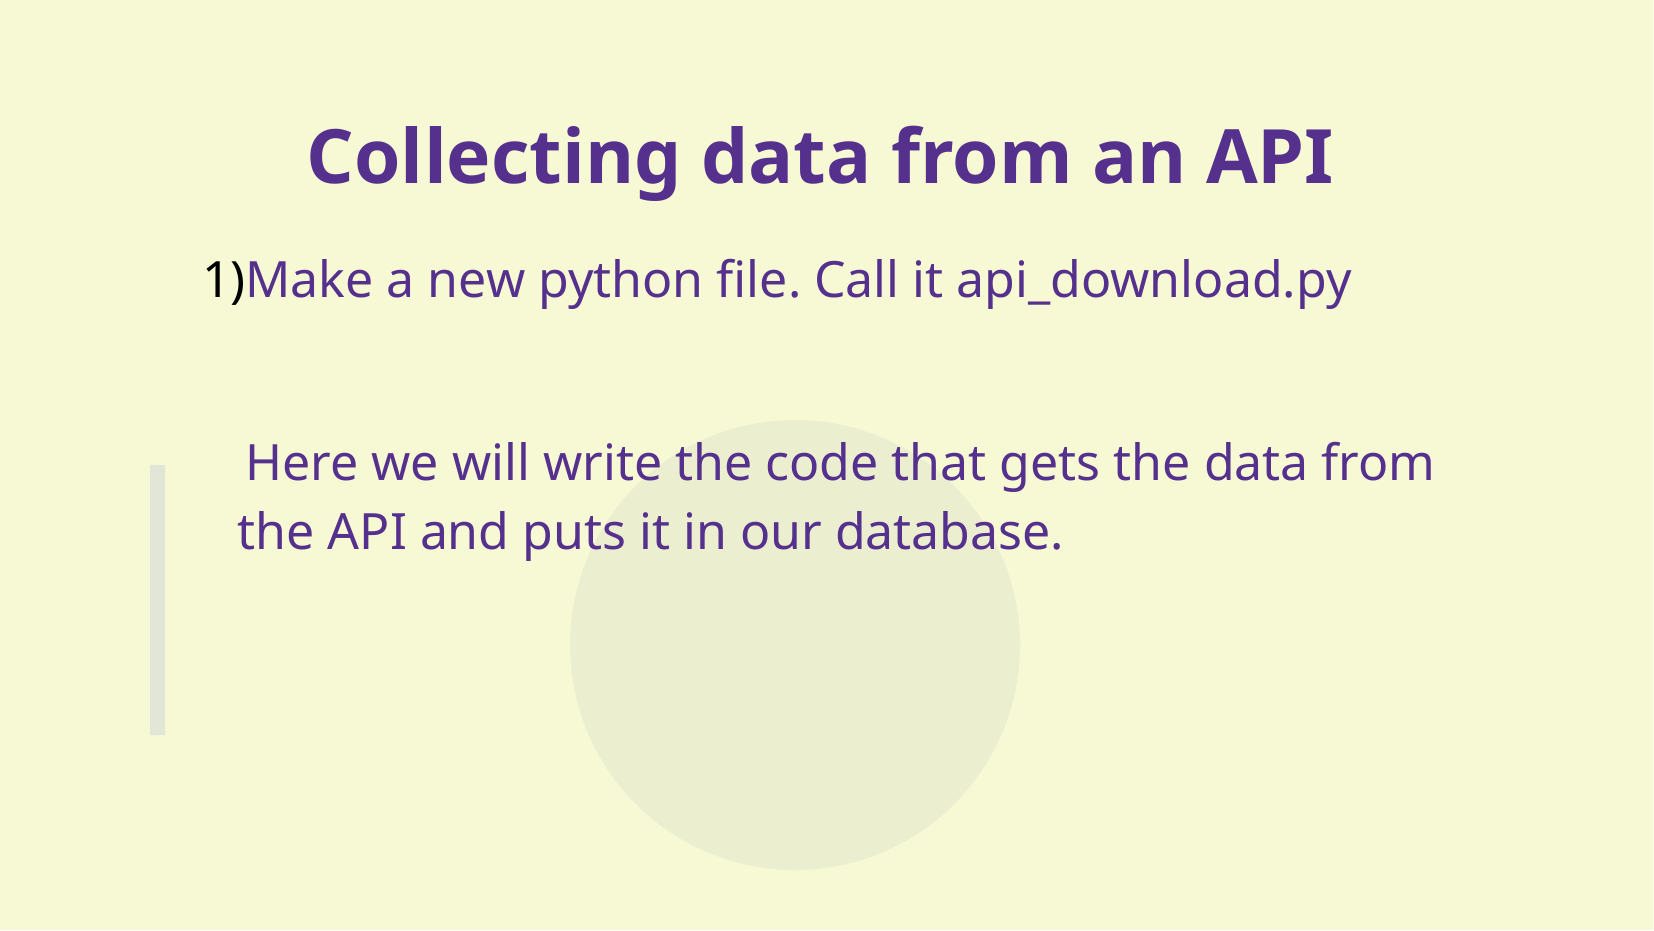

# Collecting data from an API
Make a new python file. Call it api_download.py
Here we will write the code that gets the data from the API and puts it in our database.